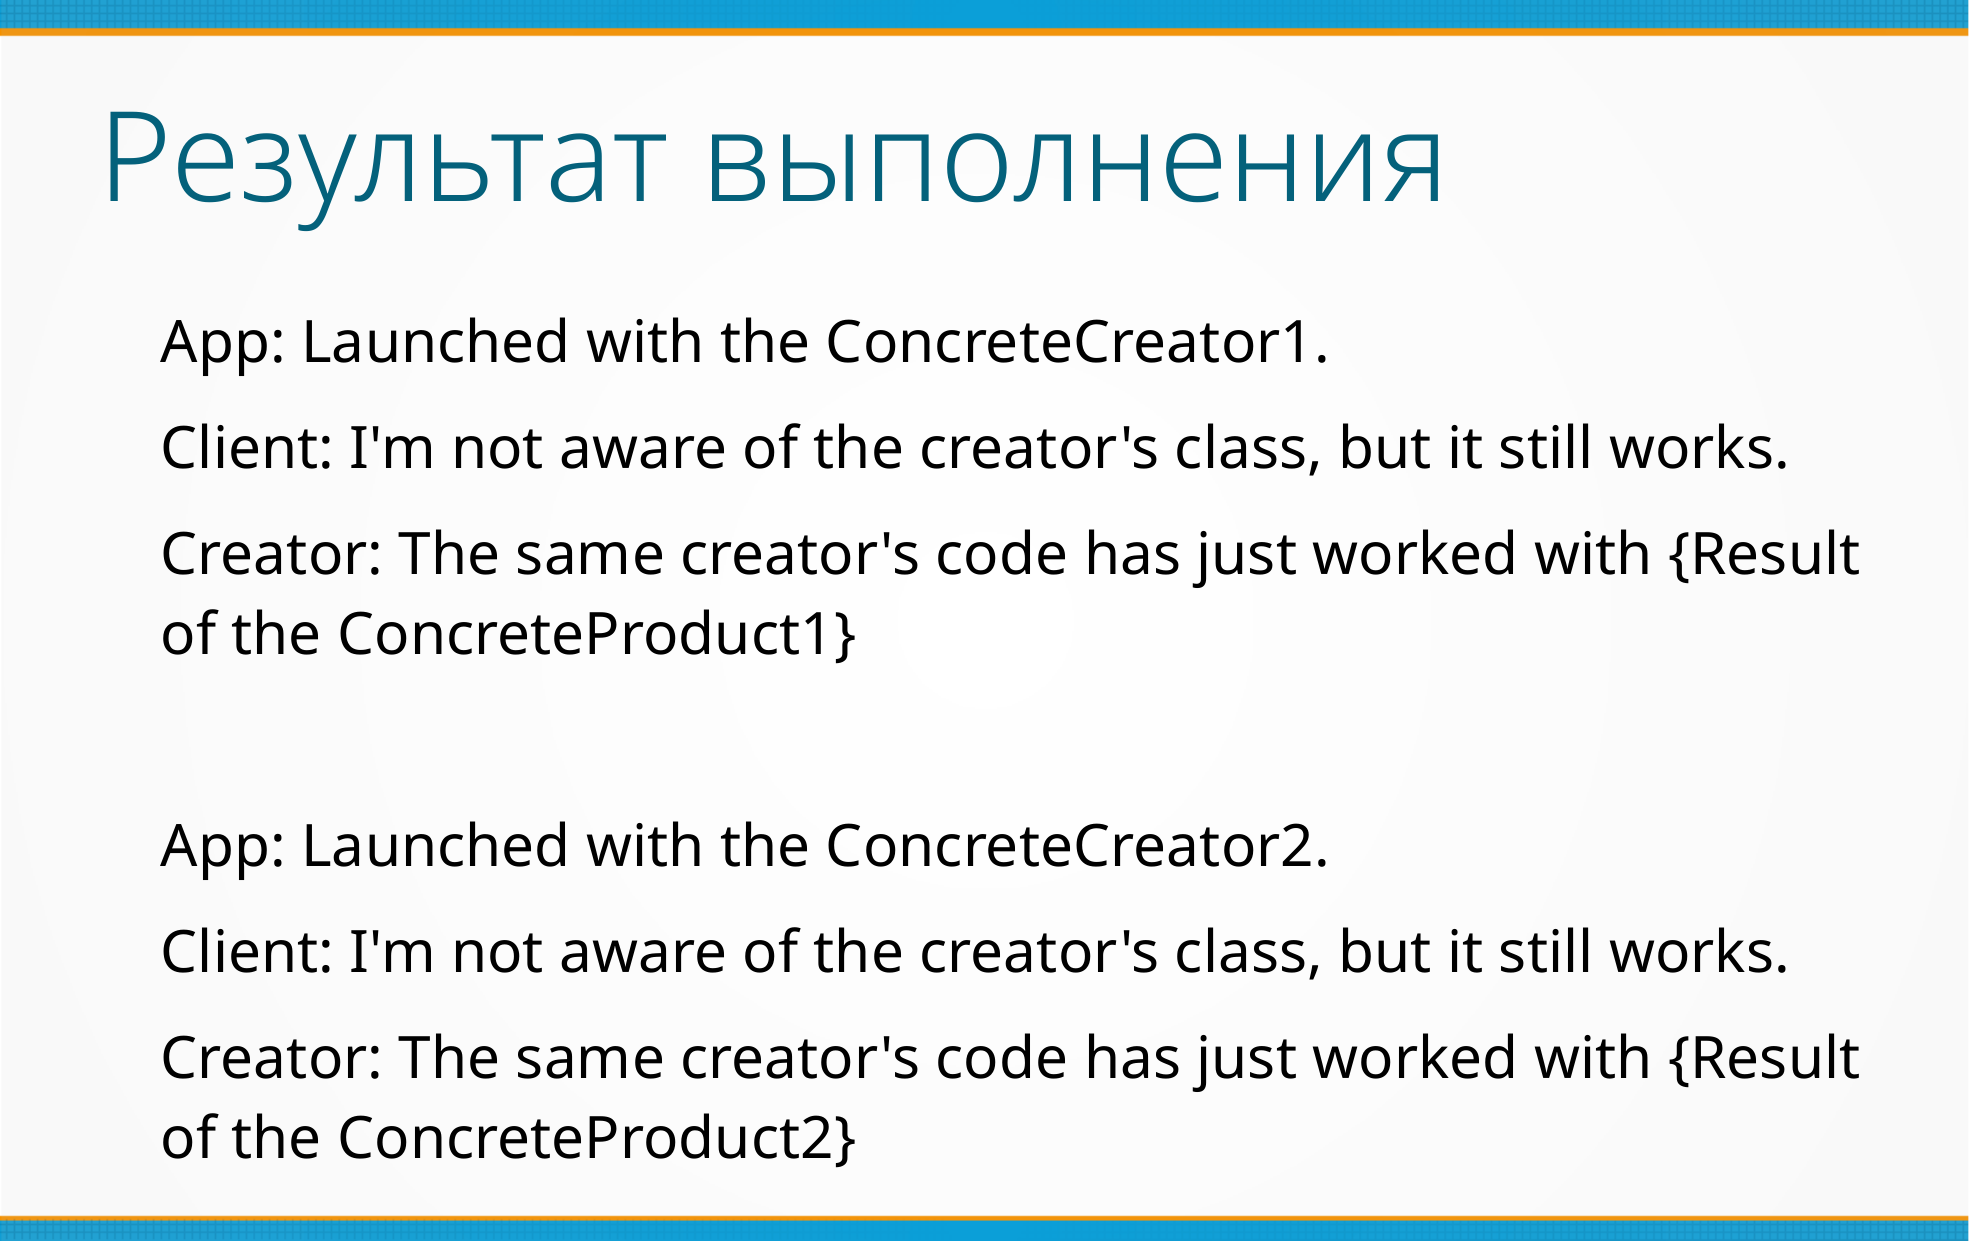

# Результат выполнения
App: Launched with the ConcreteCreator1.
Client: I'm not aware of the creator's class, but it still works.
Creator: The same creator's code has just worked with {Result of the ConcreteProduct1}
App: Launched with the ConcreteCreator2.
Client: I'm not aware of the creator's class, but it still works.
Creator: The same creator's code has just worked with {Result of the ConcreteProduct2}